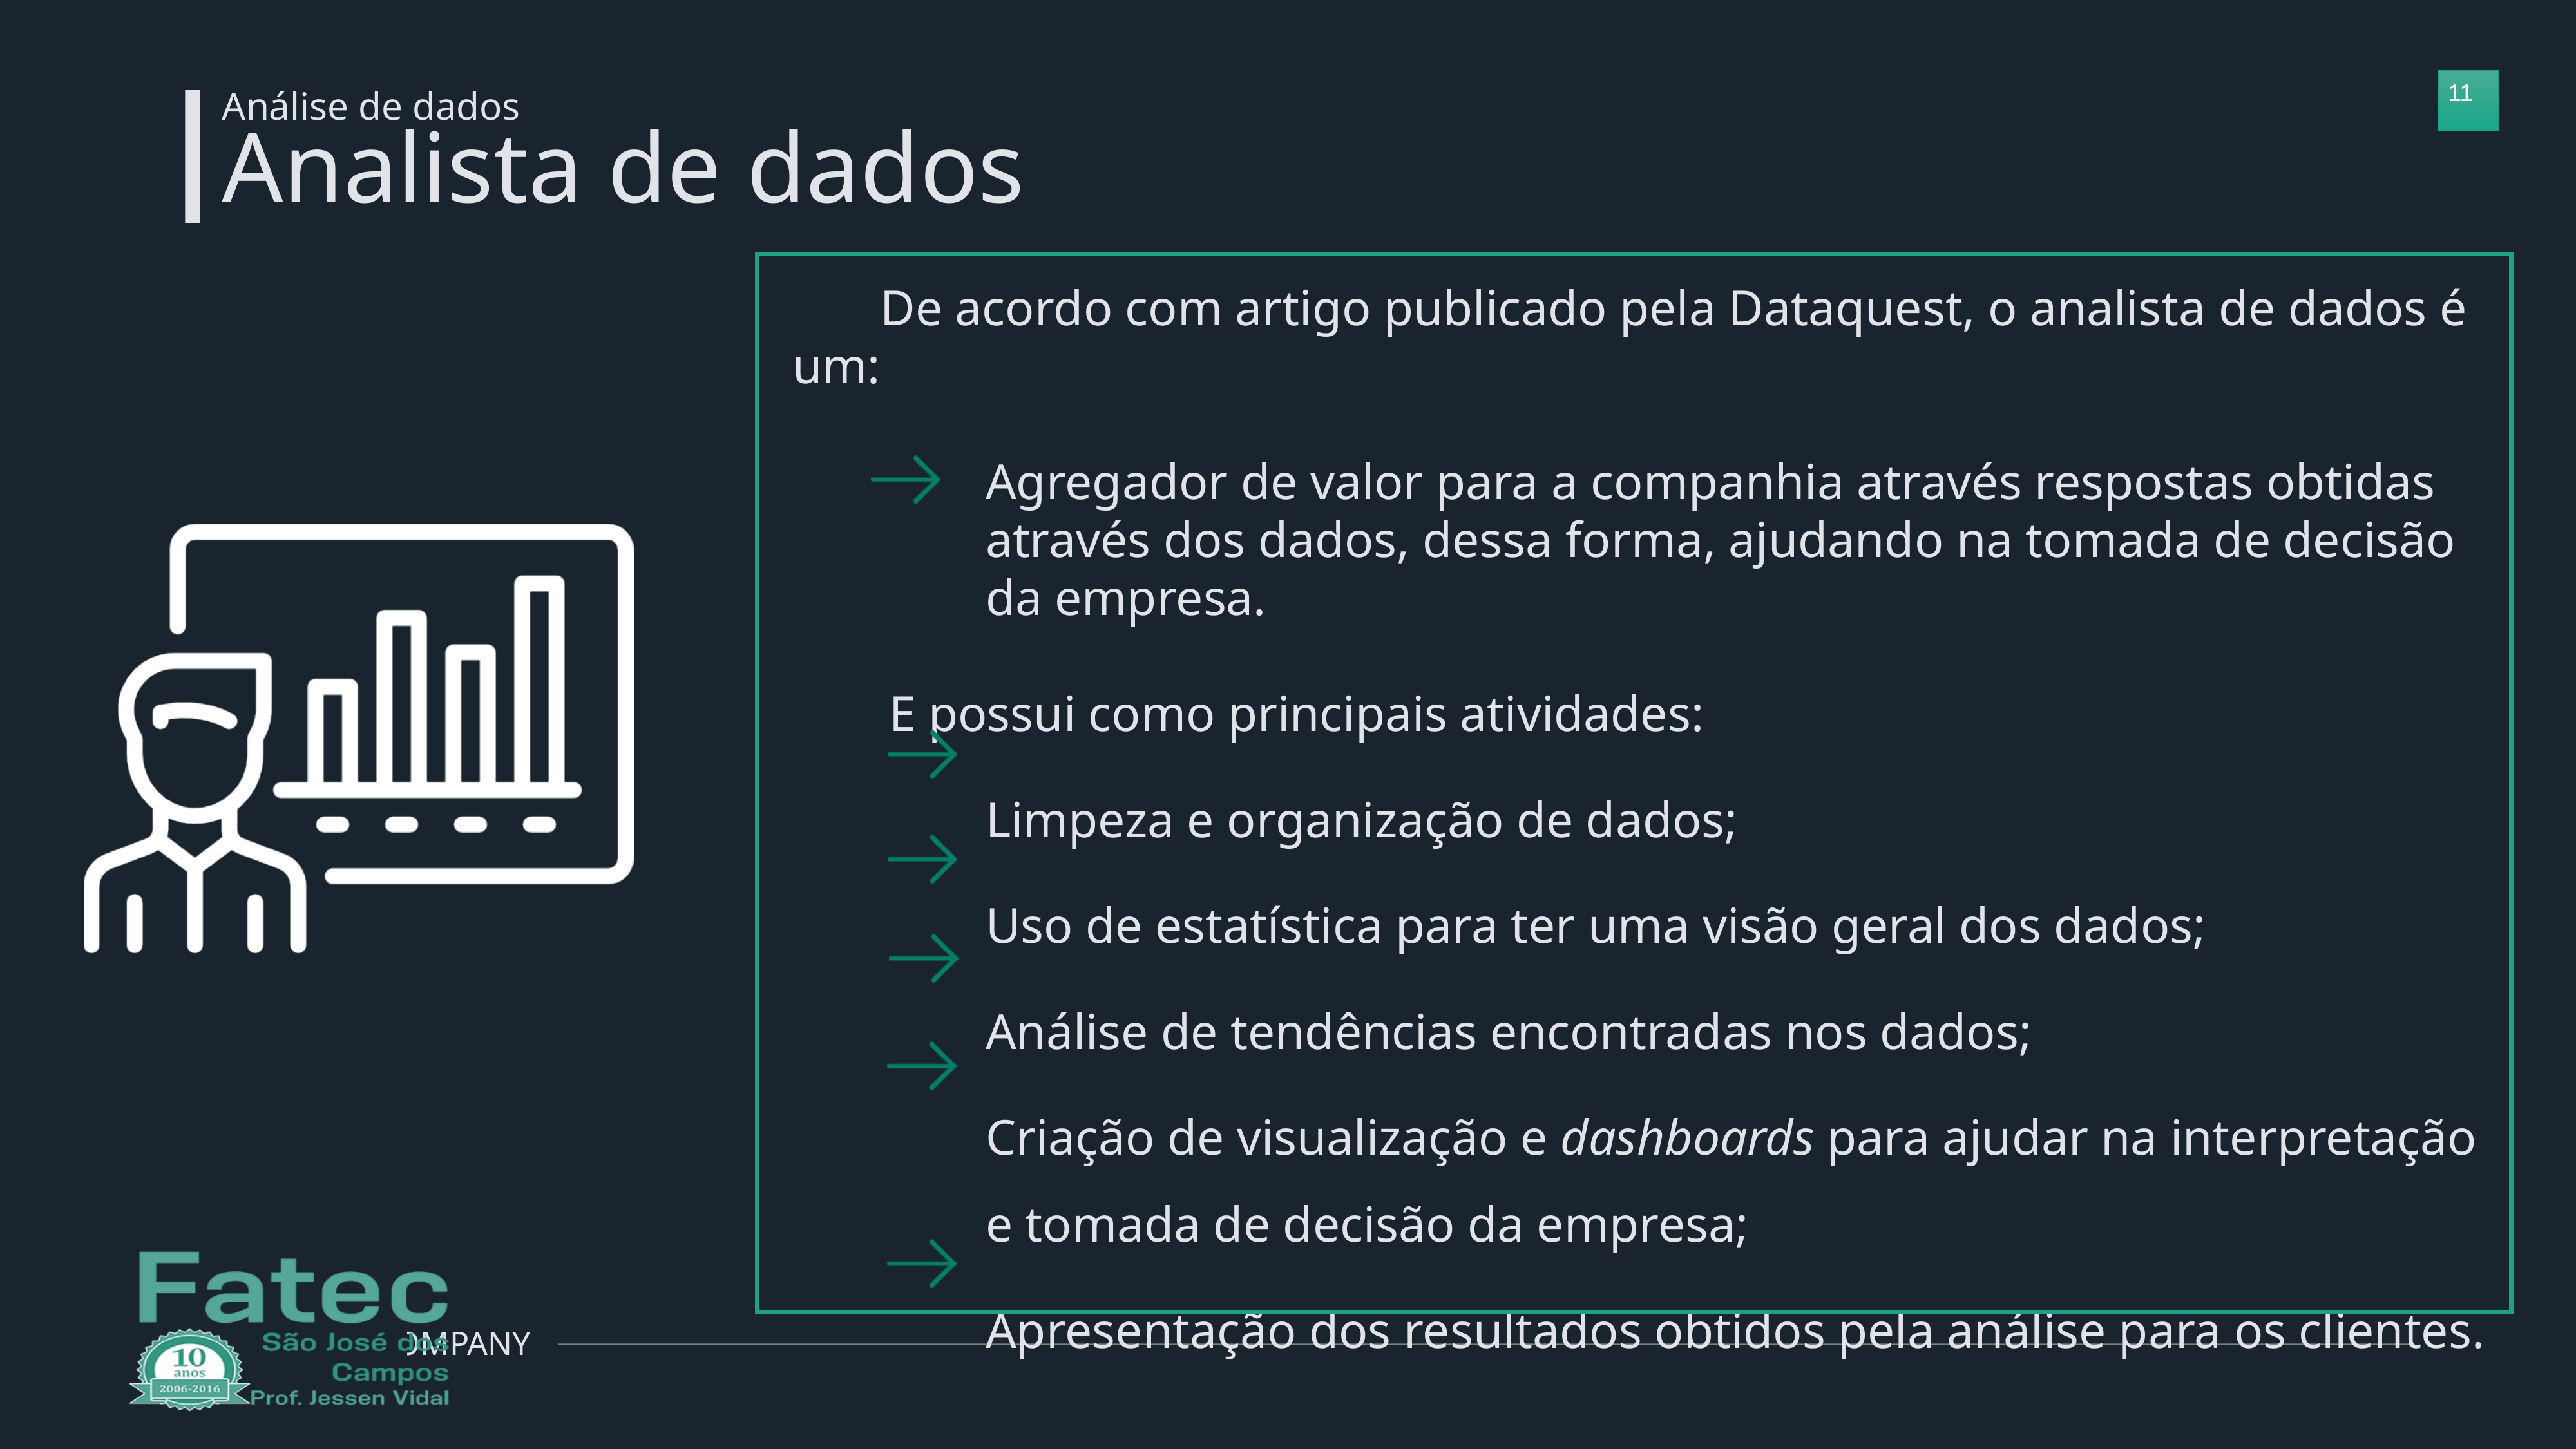

Análise de dados
Analista de dados
 De acordo com artigo publicado pela Dataquest, o analista de dados é um:
Agregador de valor para a companhia através respostas obtidas através dos dados, dessa forma, ajudando na tomada de decisão da empresa.
E possui como principais atividades:
Limpeza e organização de dados;
Uso de estatística para ter uma visão geral dos dados;
Análise de tendências encontradas nos dados;
Criação de visualização e dashboards para ajudar na interpretação e tomada de decisão da empresa;
Apresentação dos resultados obtidos pela análise para os clientes.